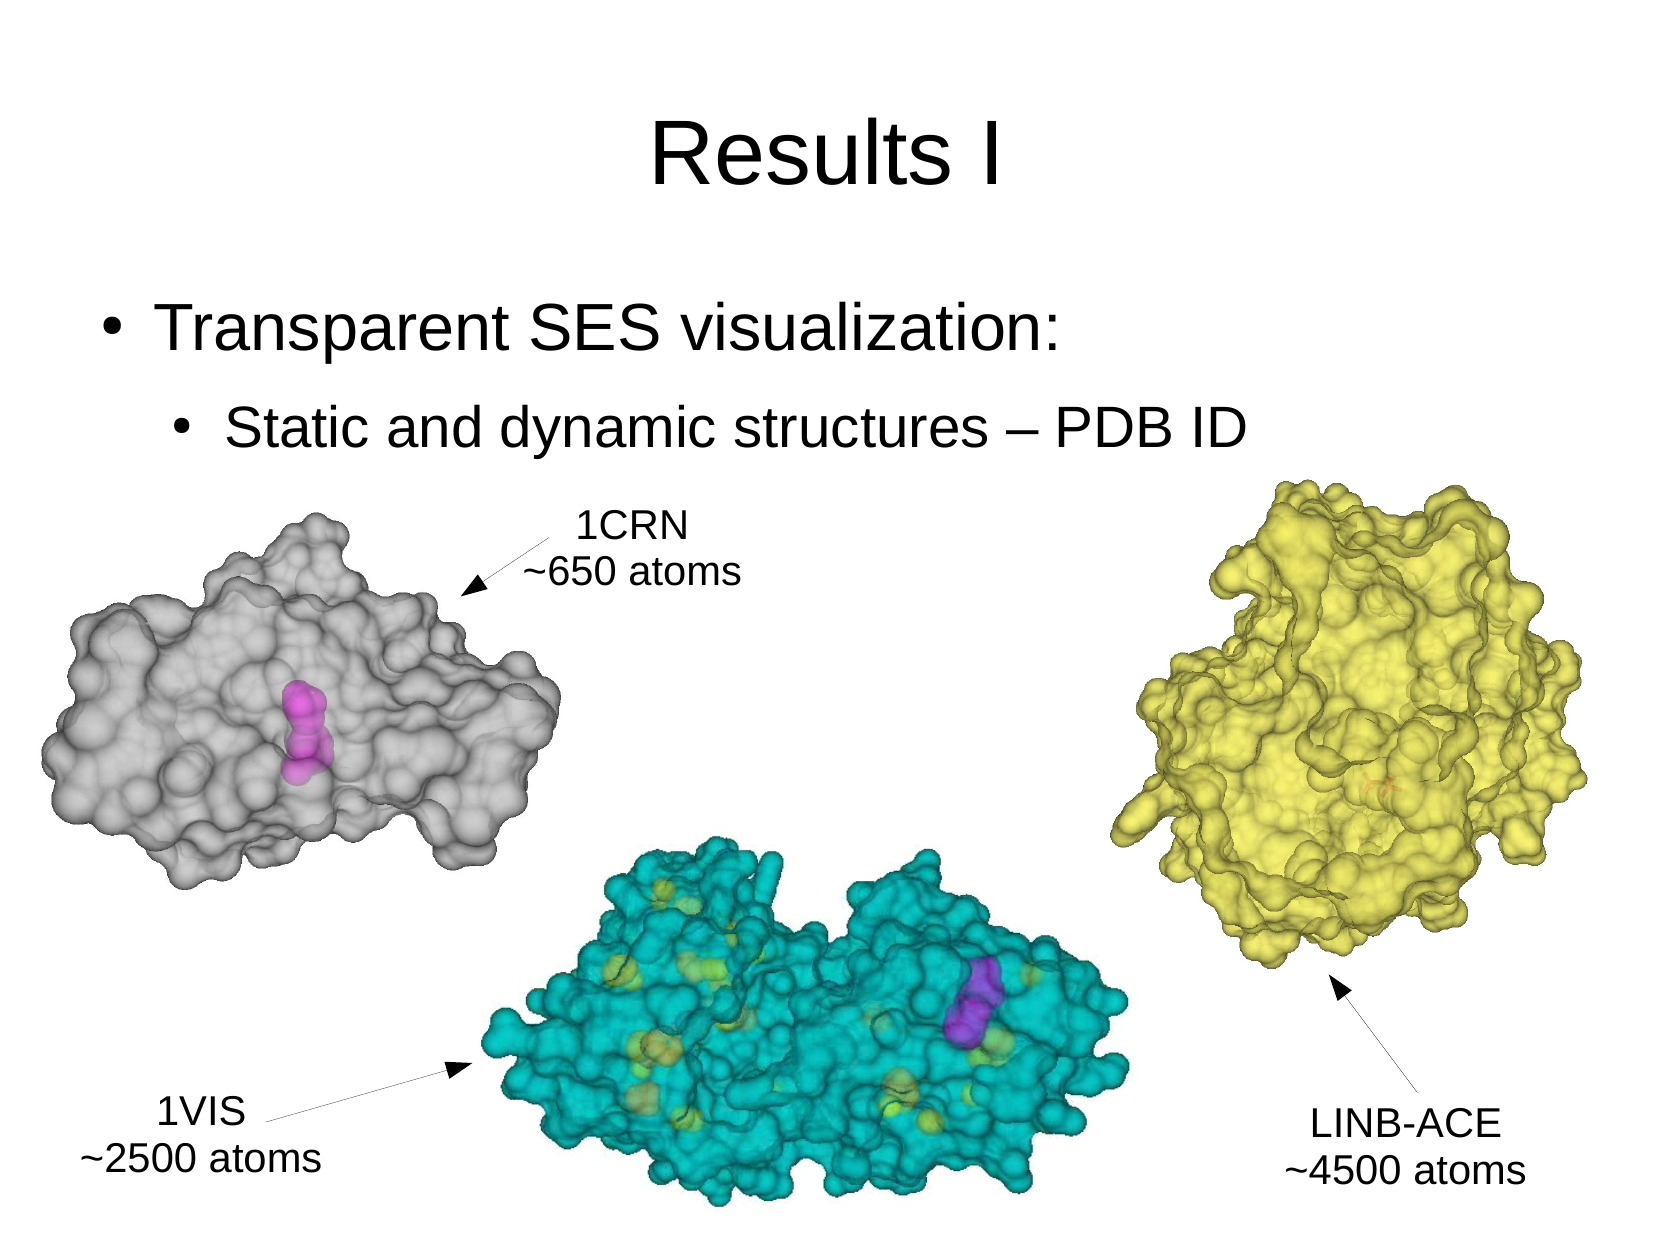

# Results I
Transparent SES visualization:
Static and dynamic structures – PDB ID
1CRN
~650 atoms
1VIS
~2500 atoms
LINB-ACE
~4500 atoms
PacificVIS 2016